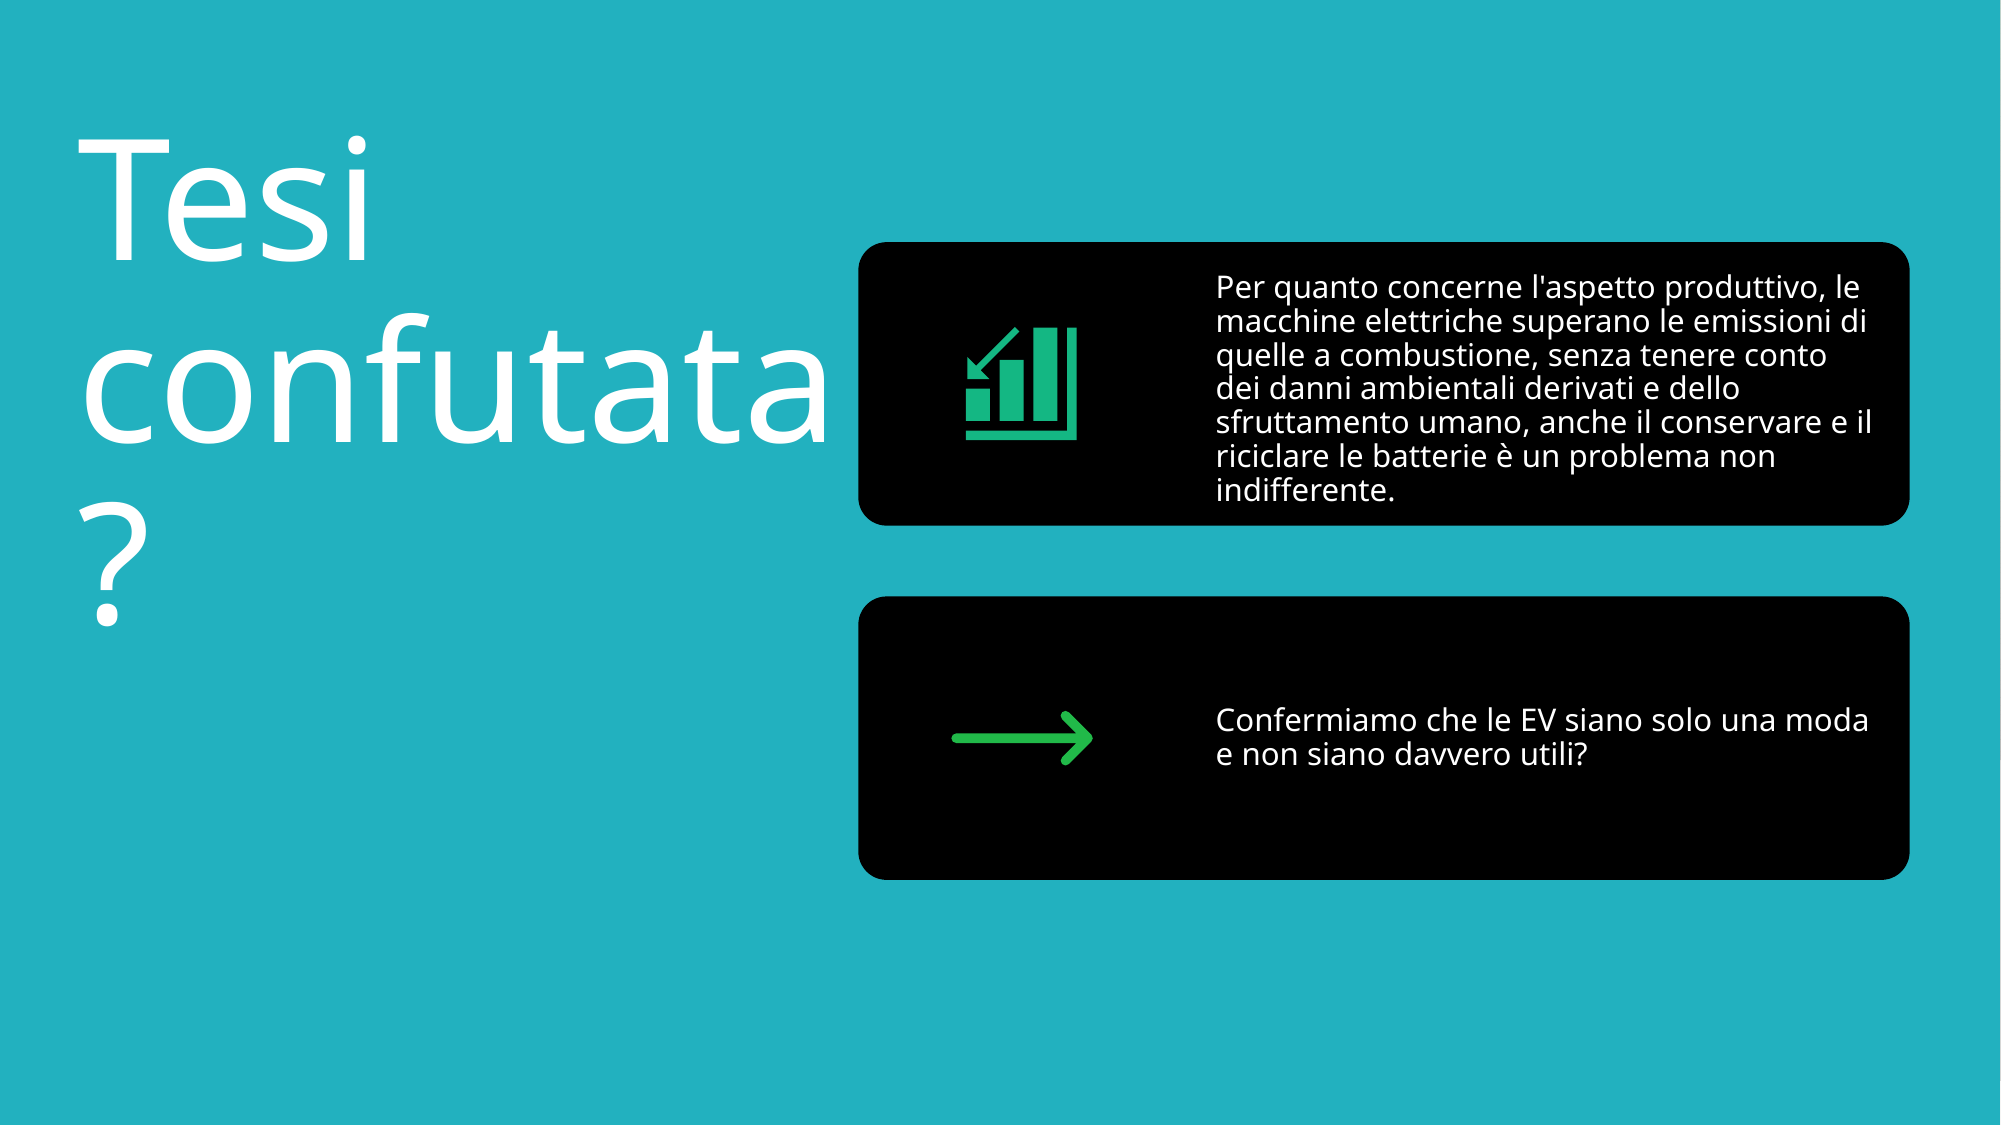

# Tesi confutata?
Per quanto concerne l'aspetto produttivo, le macchine elettriche superano le emissioni di quelle a combustione, senza tenere conto dei danni ambientali derivati e dello sfruttamento umano, anche il conservare e il riciclare le batterie è un problema non indifferente.
Confermiamo che le EV siano solo una moda e non siano davvero utili?